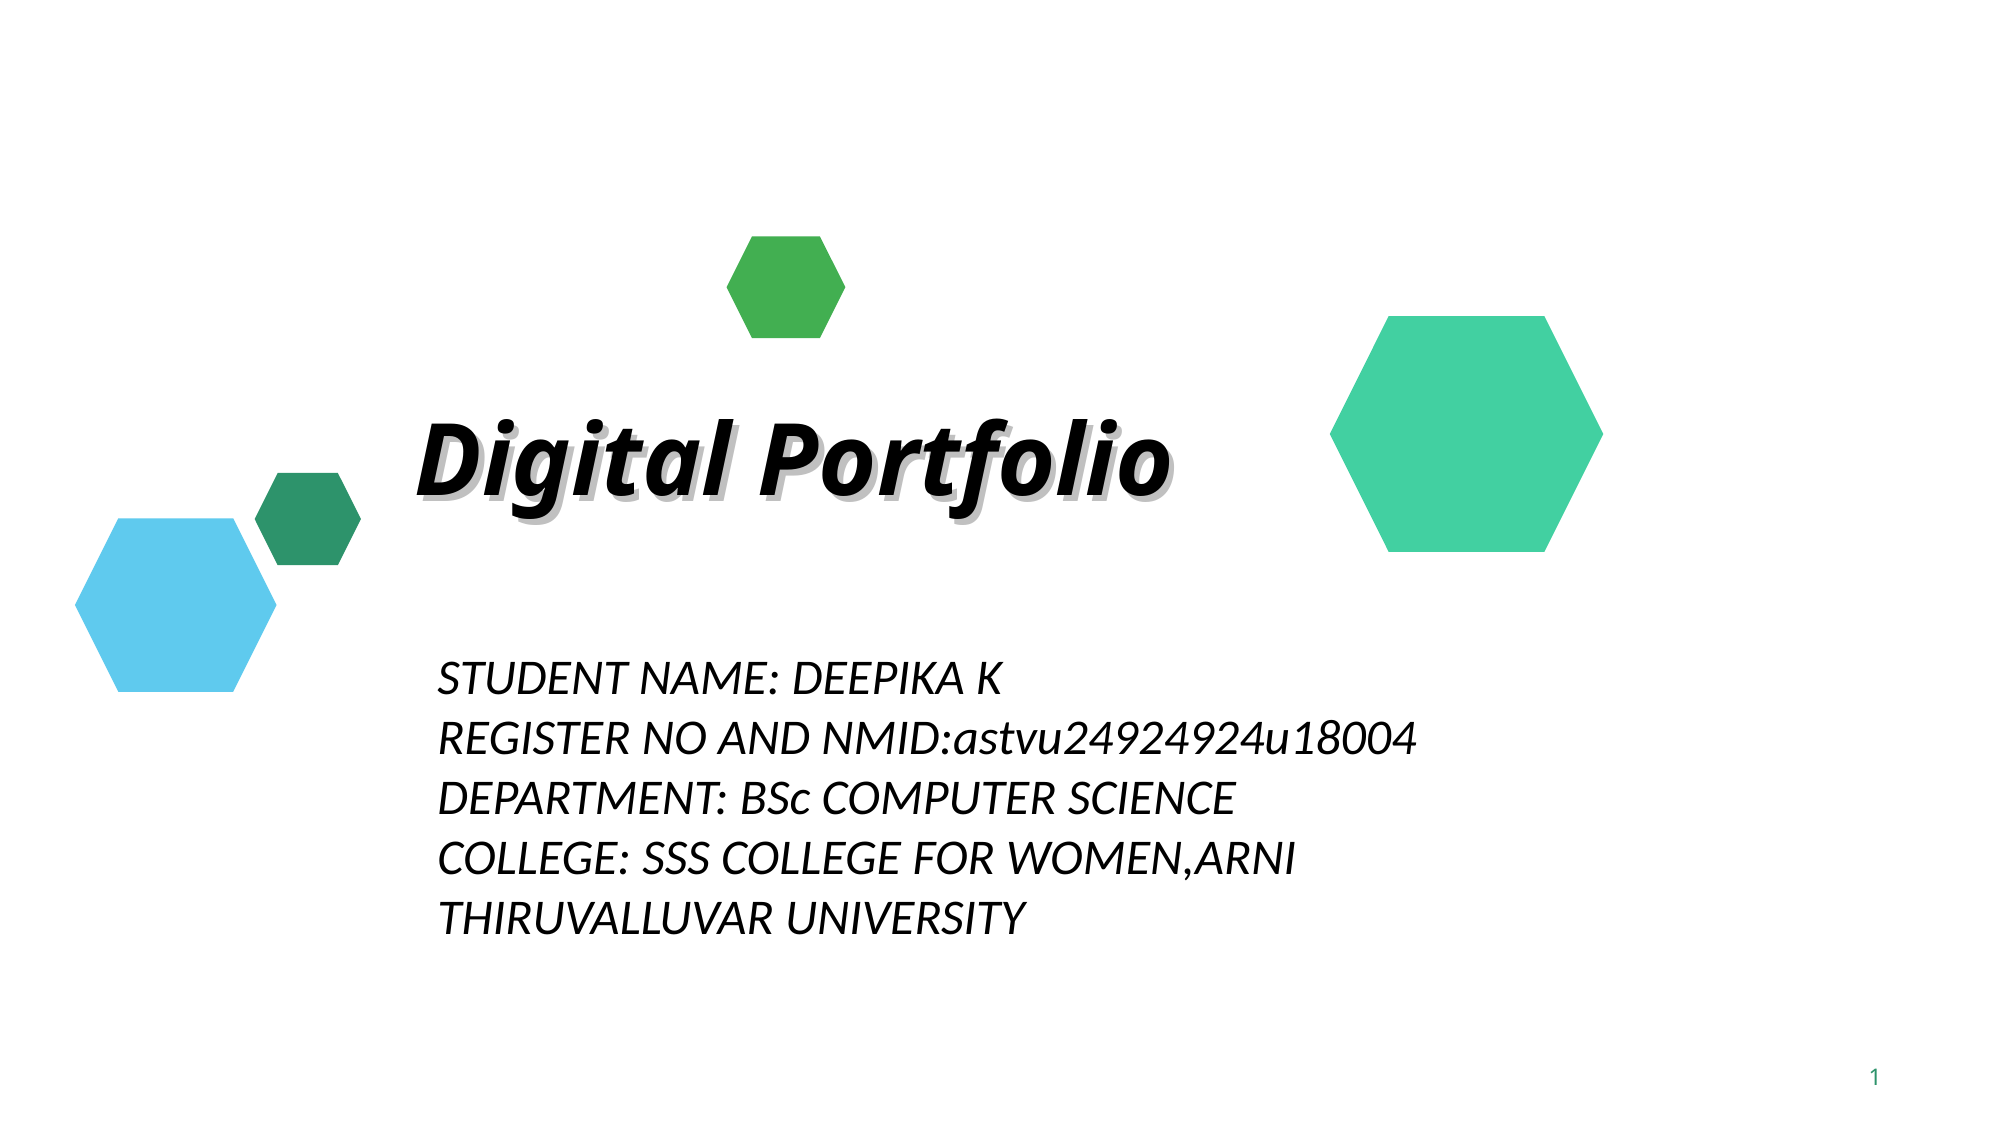

# Digital Portfolio
STUDENT NAME: DEEPIKA K
REGISTER NO AND NMID:astvu24924924u18004
DEPARTMENT: BSc COMPUTER SCIENCE
COLLEGE: SSS COLLEGE FOR WOMEN,ARNI
THIRUVALLUVAR UNIVERSITY